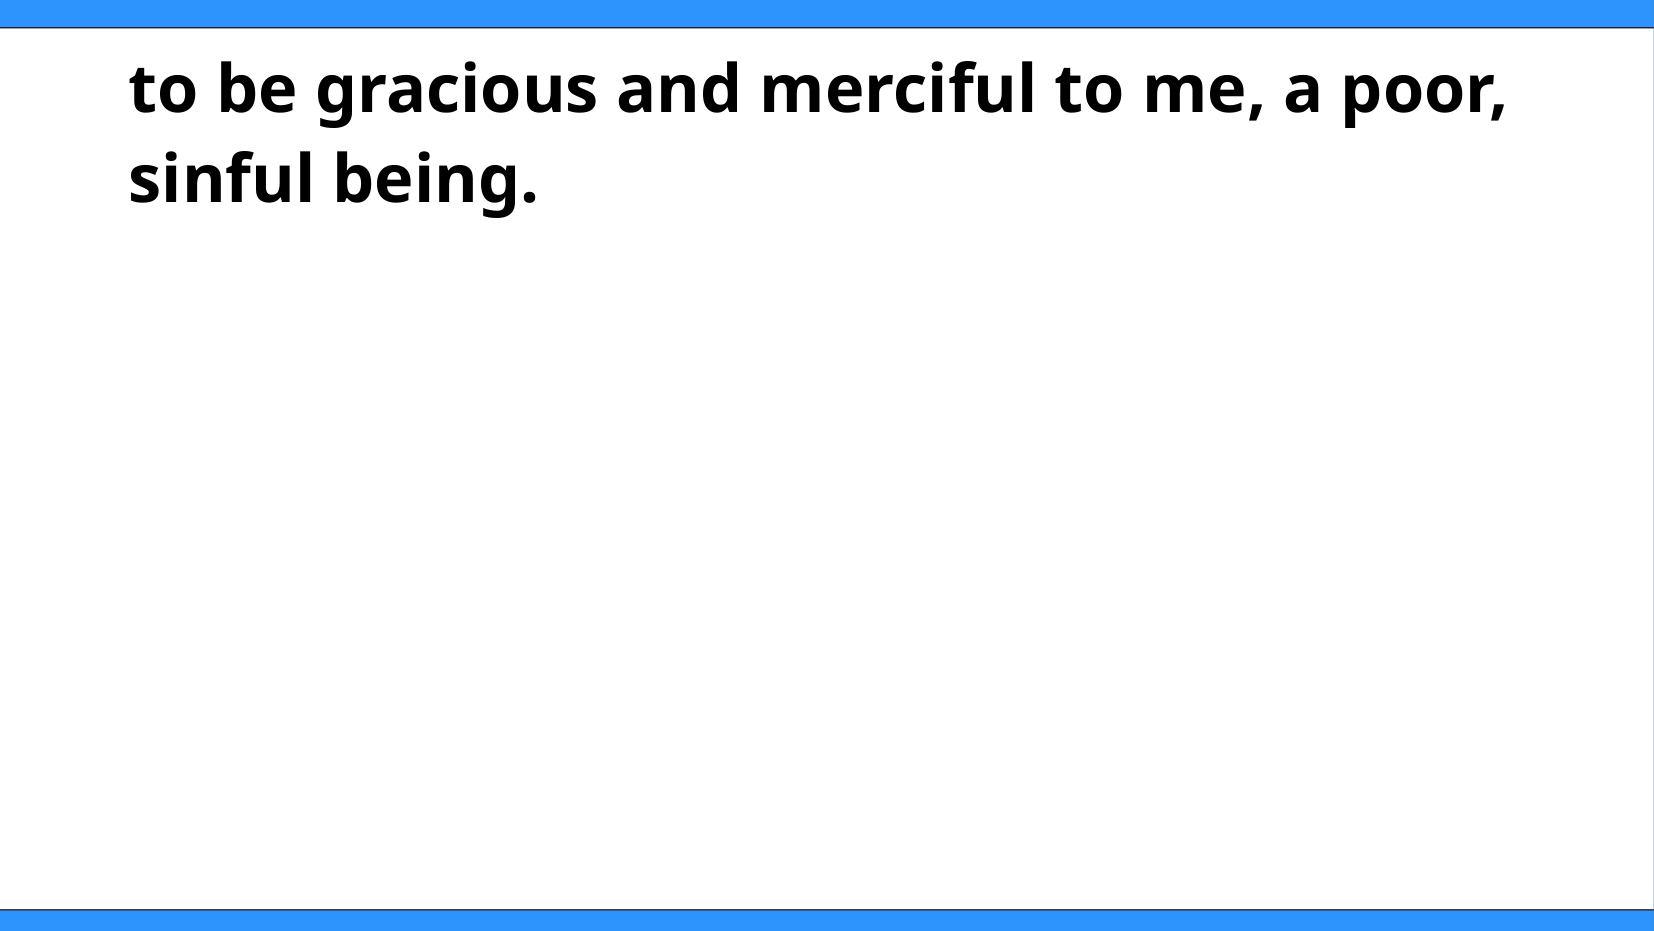

to be gracious and merciful to me, a poor,
 sinful being.